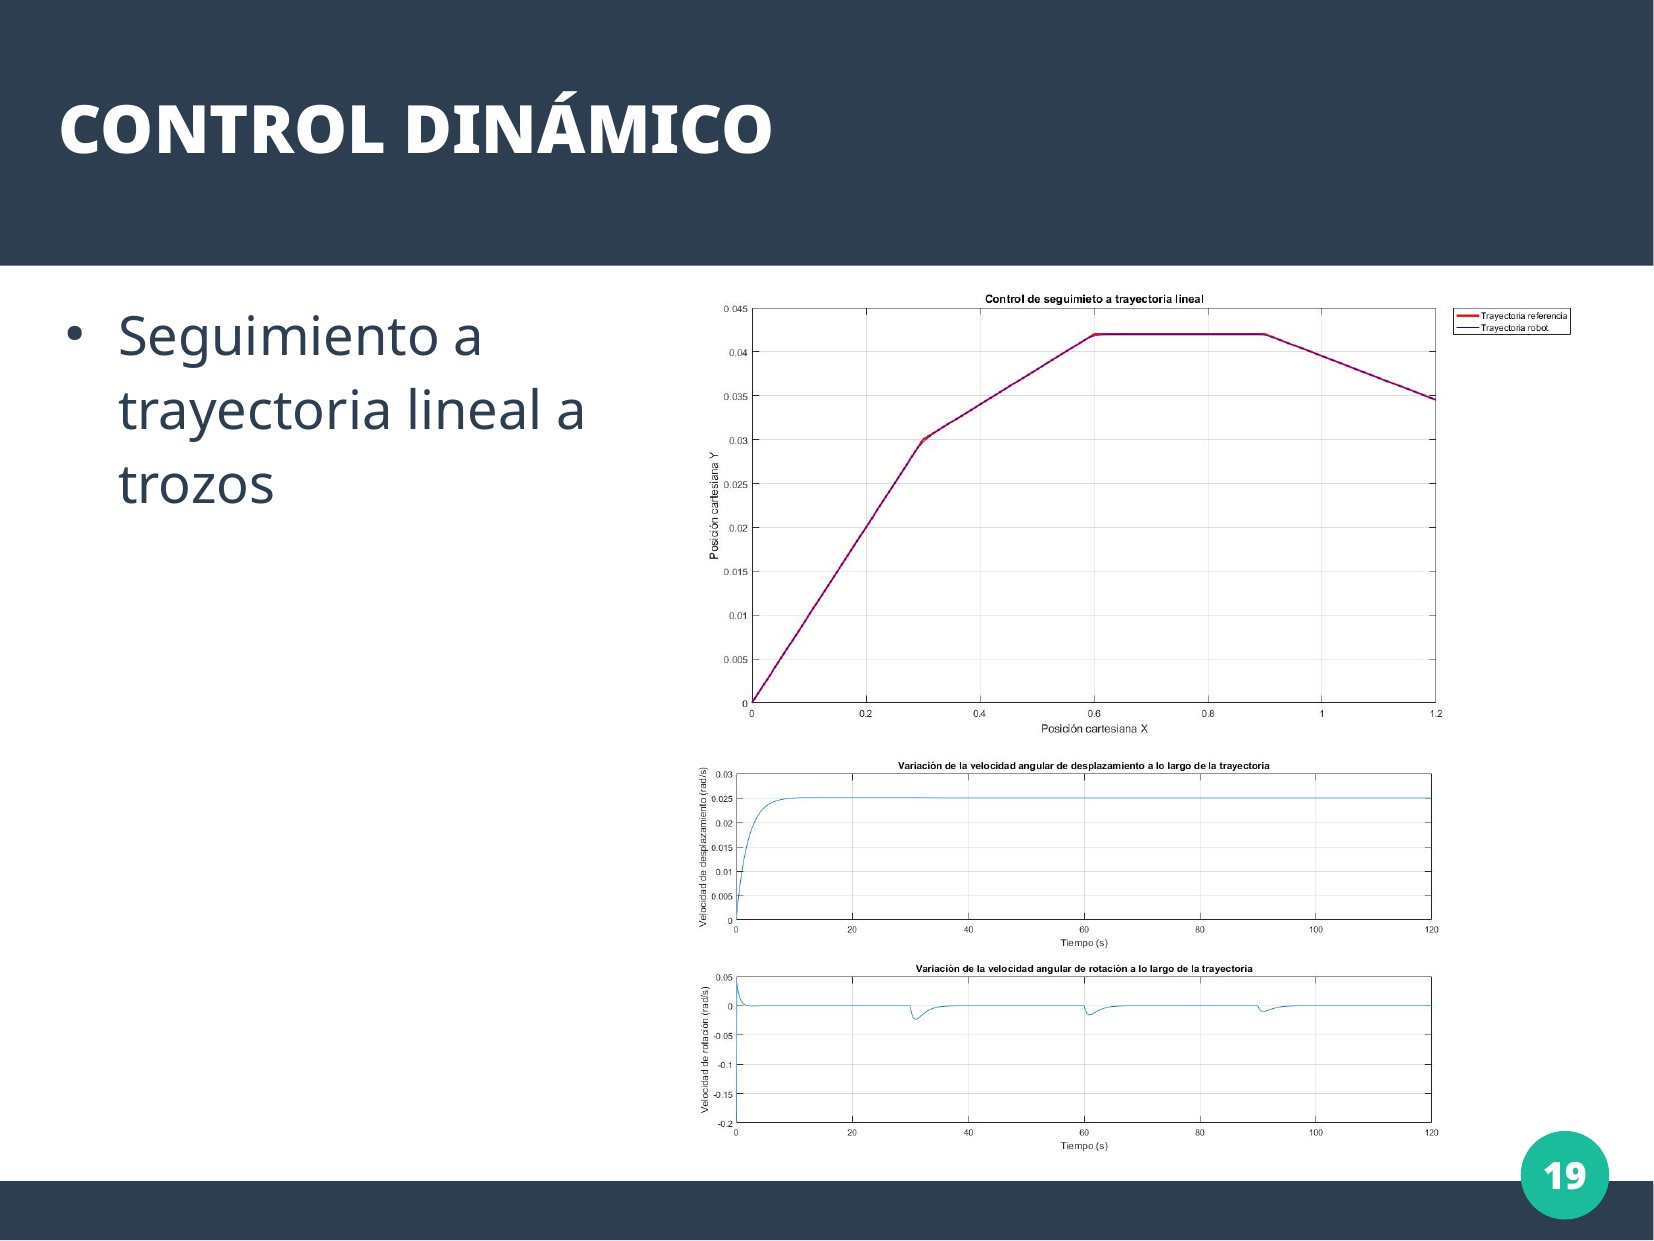

# CONTROL DINÁMICO
Seguimiento a
trayectoria lineal a
trozos
19